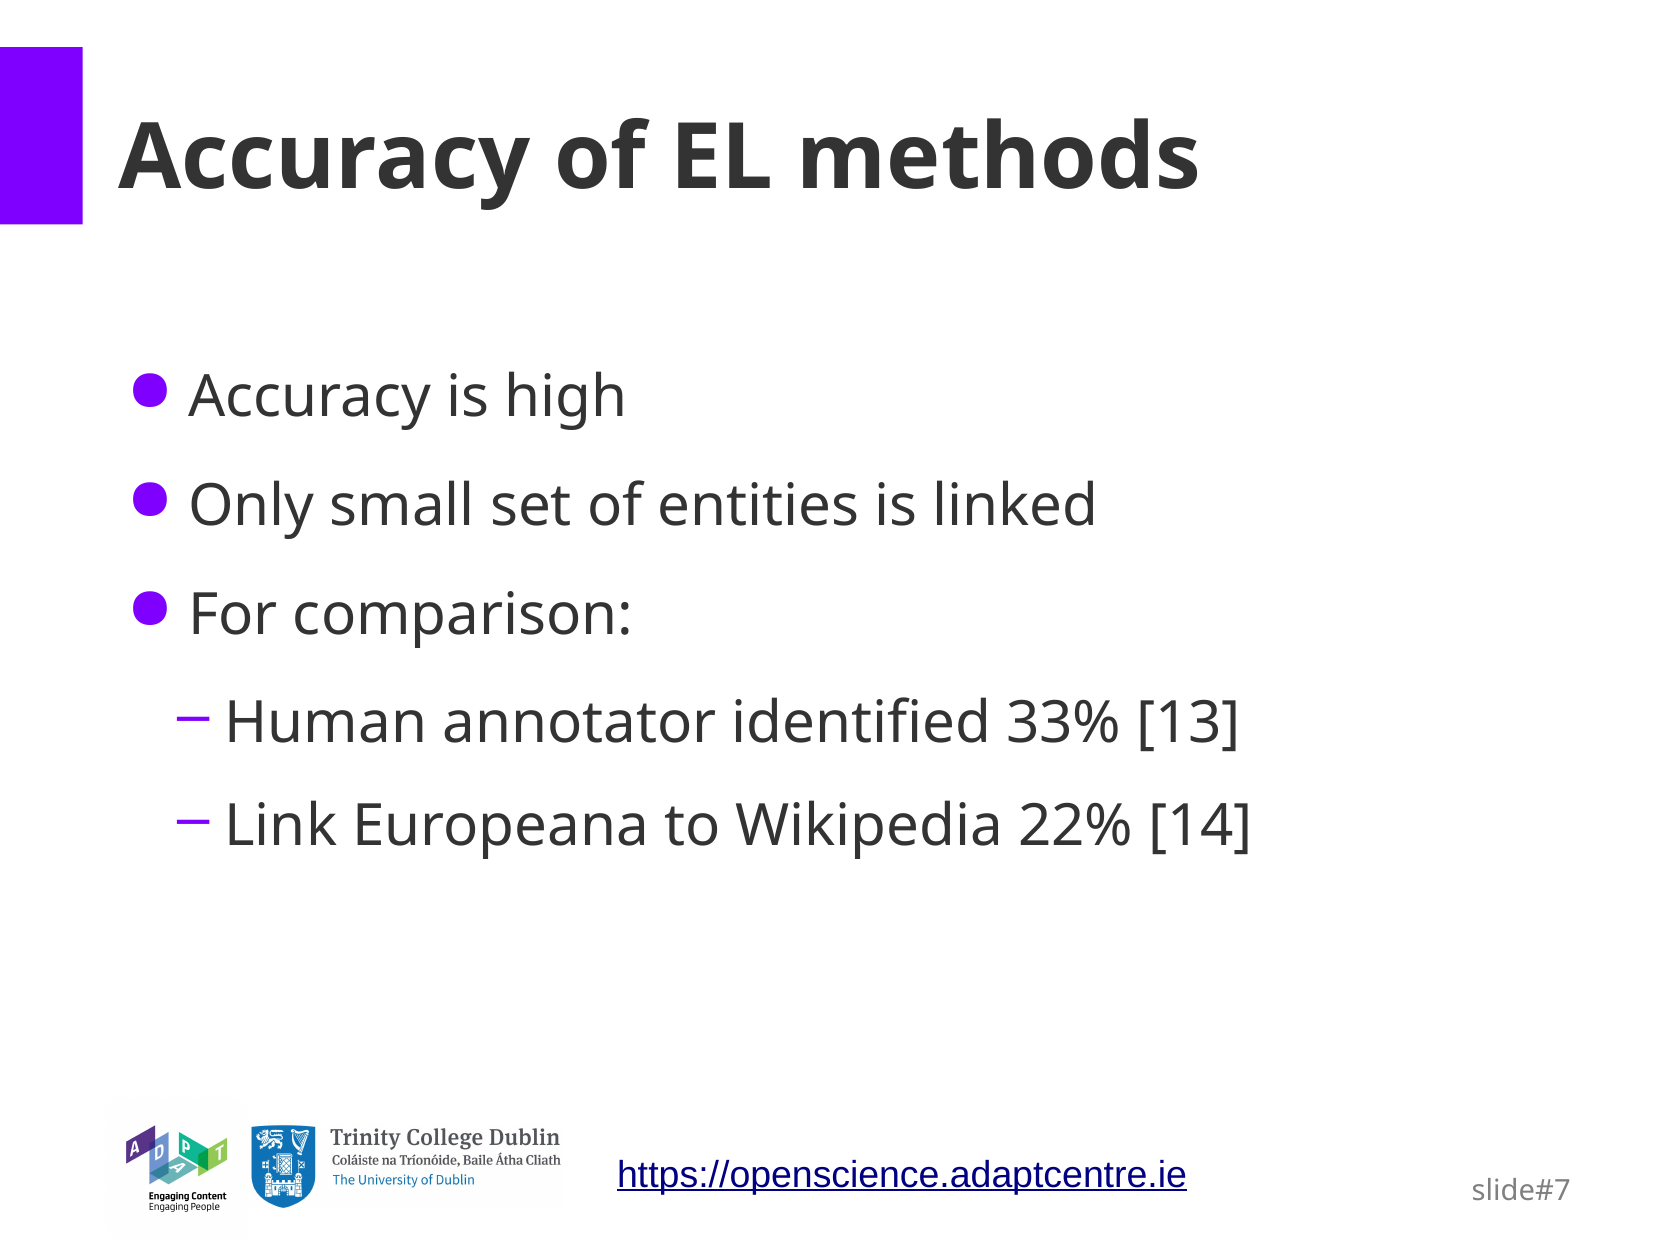

# Accuracy of EL methods
 Accuracy is high
 Only small set of entities is linked
 For comparison:
 Human annotator identified 33% [13]
 Link Europeana to Wikipedia 22% [14]
7